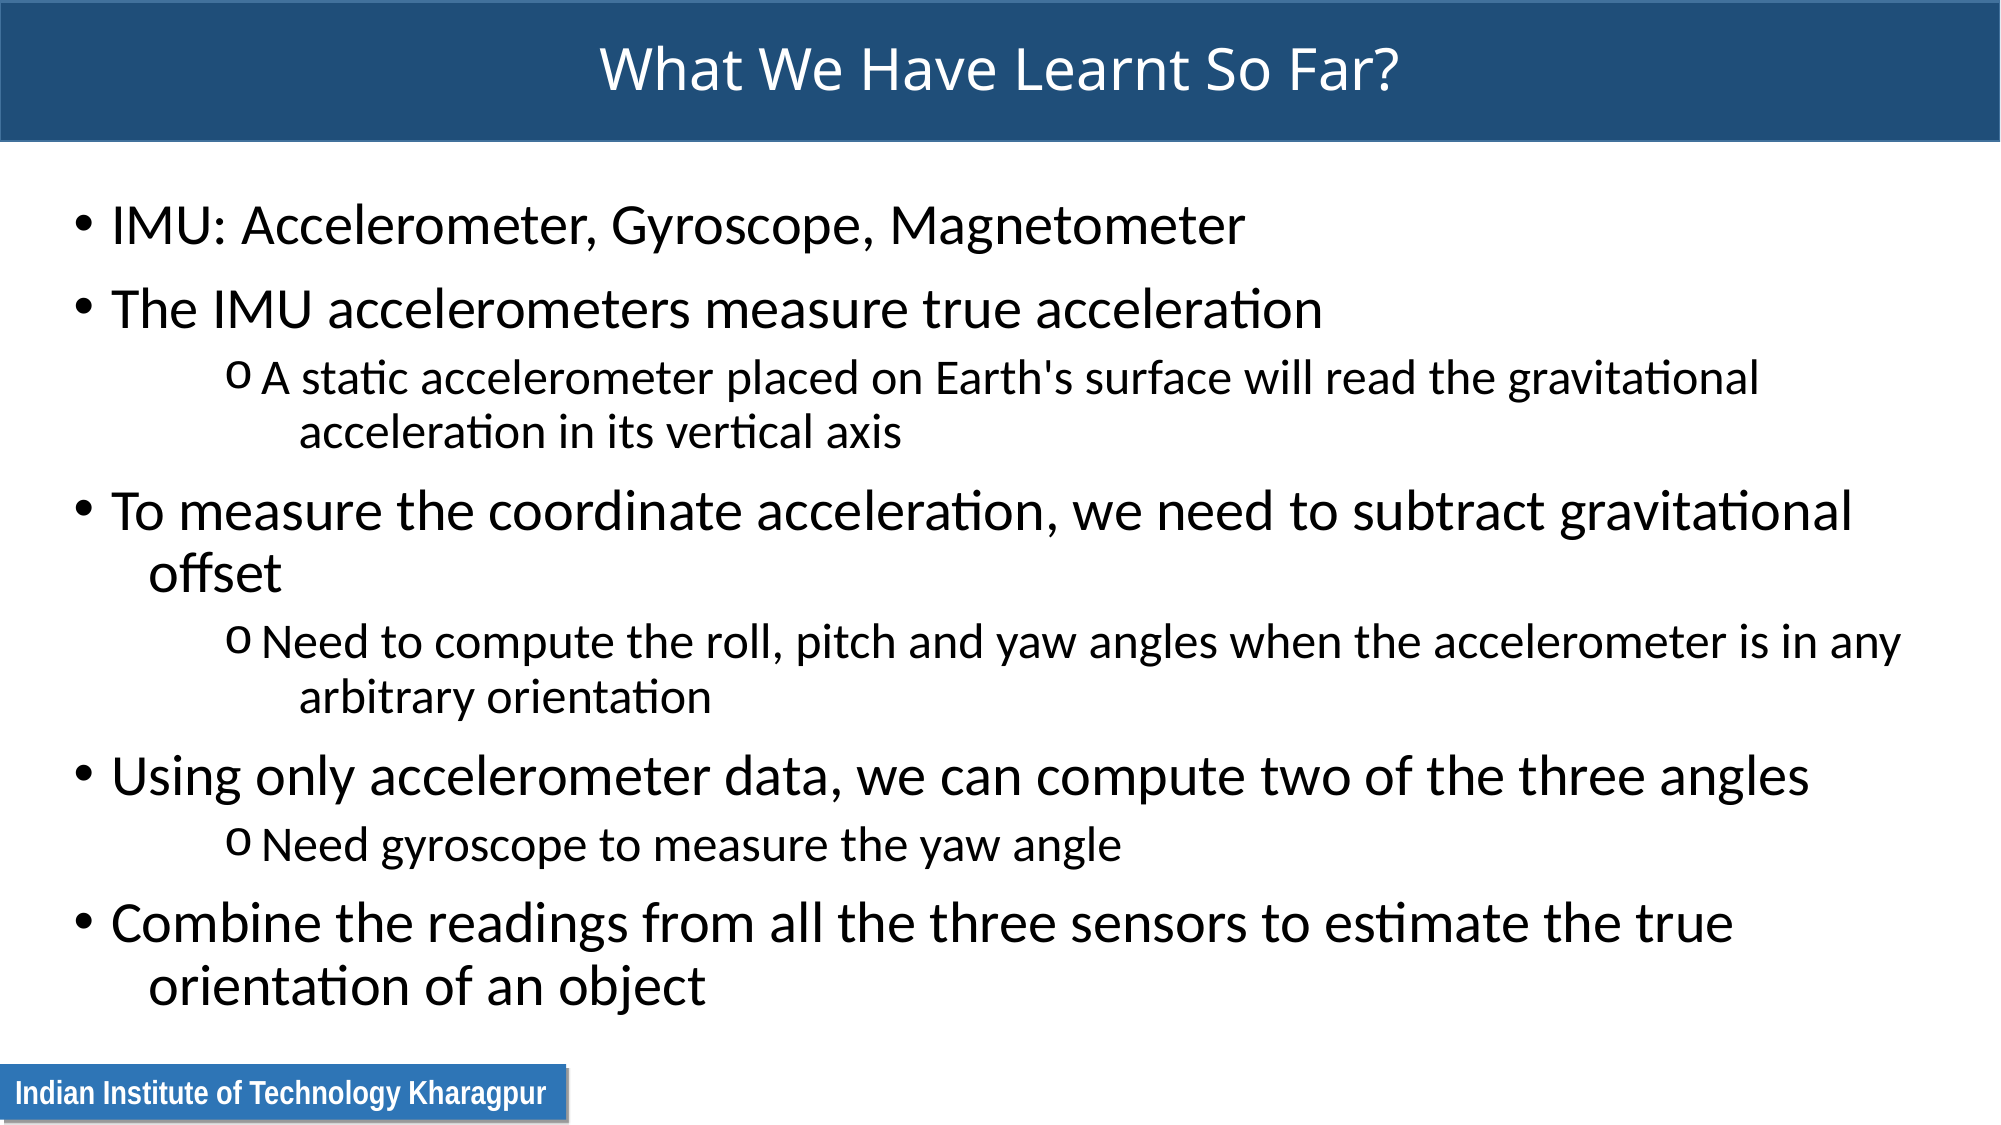

What We Have Learnt So Far?
# IMU: Accelerometer, Gyroscope, Magnetometer
The IMU accelerometers measure true acceleration
A static accelerometer placed on Earth's surface will read the gravitational acceleration in its vertical axis
To measure the coordinate acceleration, we need to subtract gravitational offset
Need to compute the roll, pitch and yaw angles when the accelerometer is in any arbitrary orientation
Using only accelerometer data, we can compute two of the three angles
Need gyroscope to measure the yaw angle
Combine the readings from all the three sensors to estimate the true orientation of an object